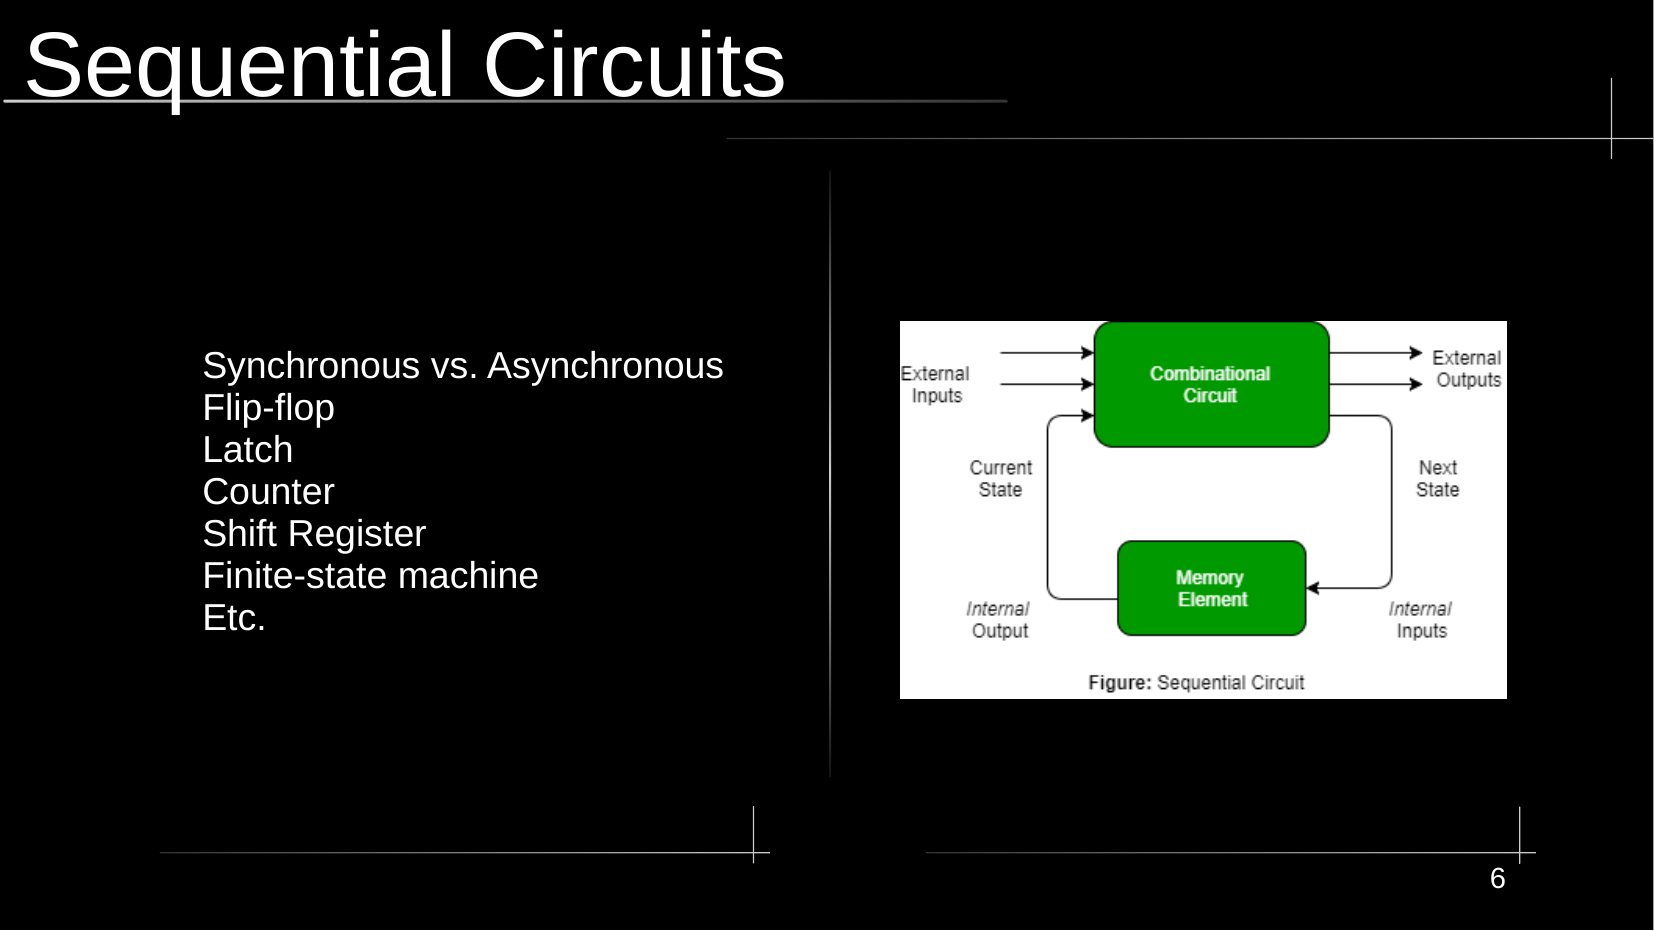

# Sequential Circuits
Synchronous vs. Asynchronous
Flip-flop
Latch
Counter
Shift Register
Finite-state machine
Etc.
6